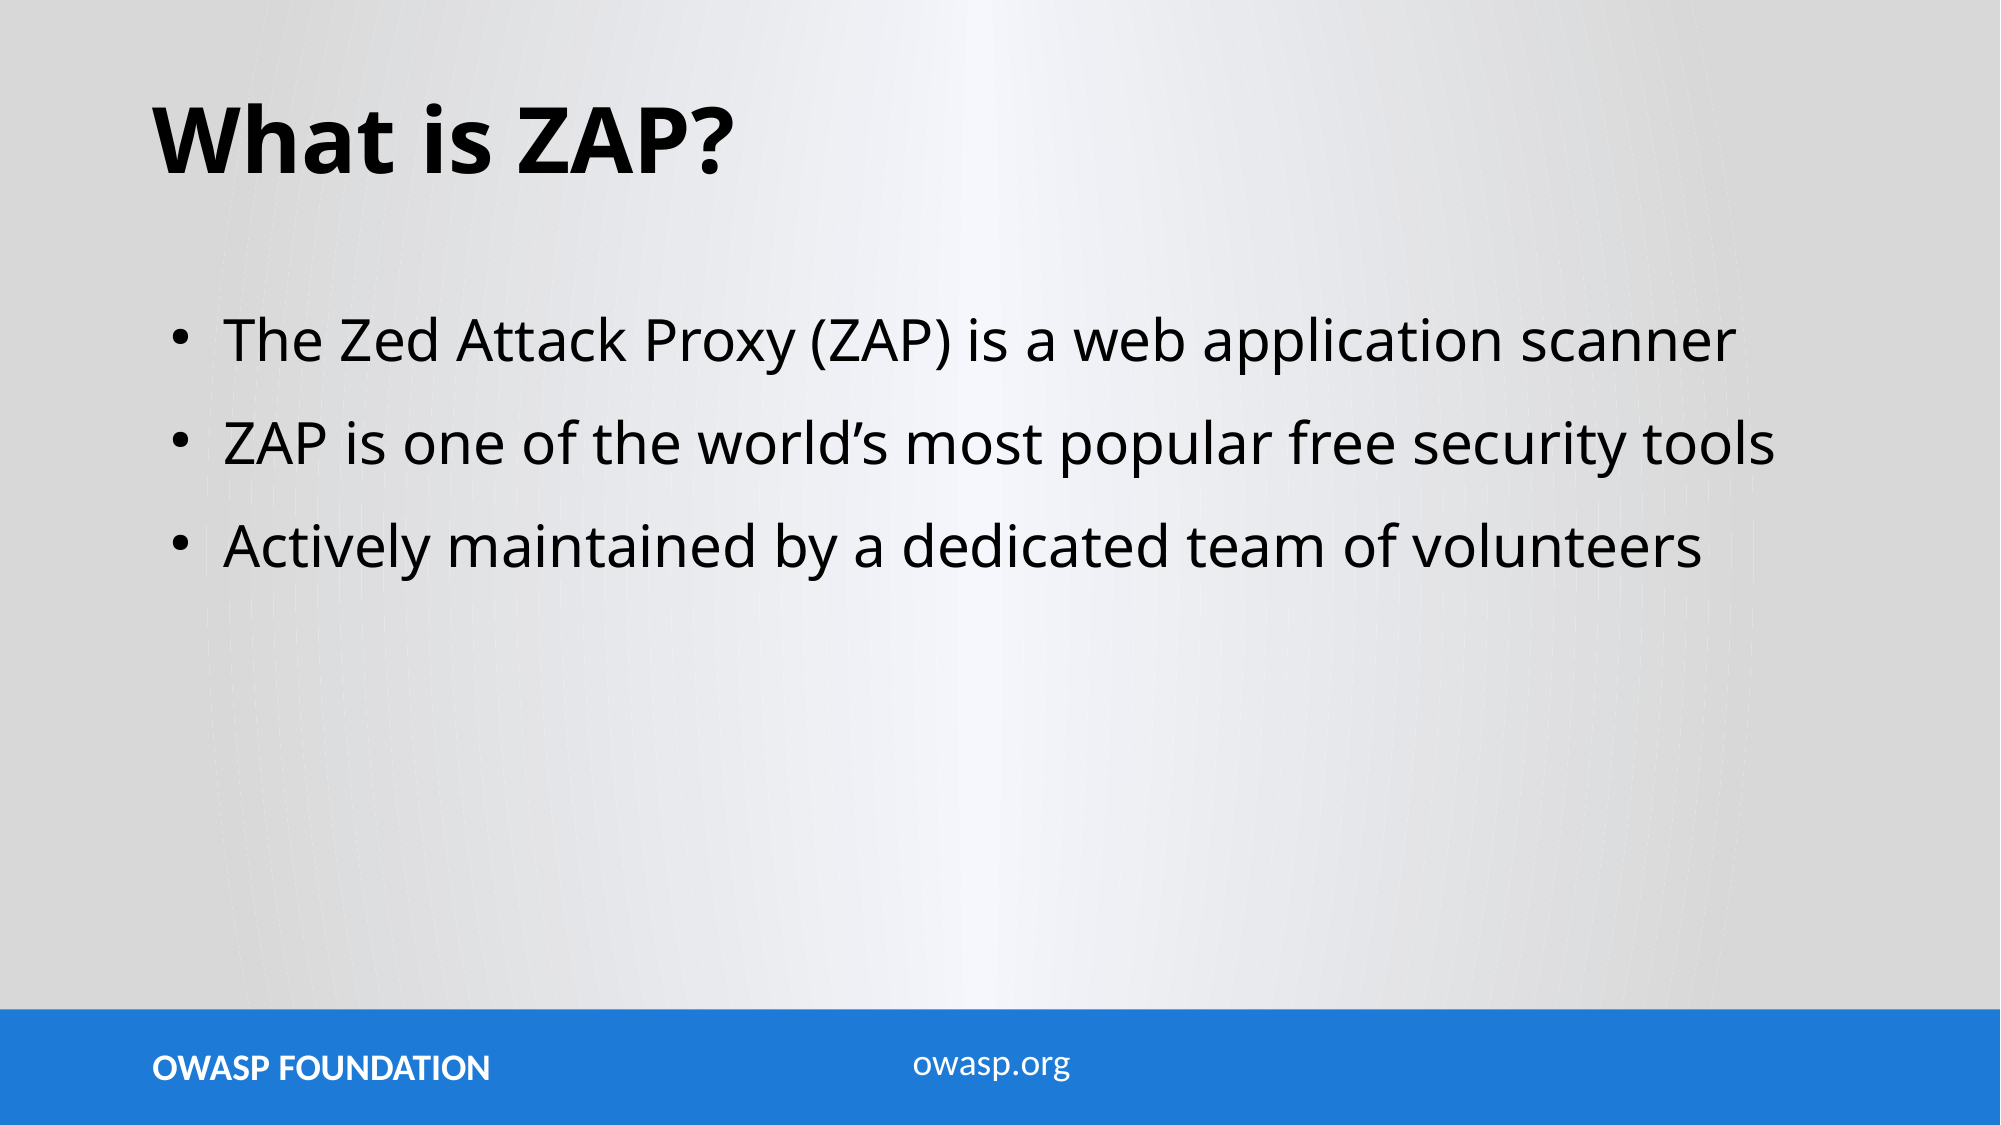

# What is ZAP?
The Zed Attack Proxy (ZAP) is a web application scanner
ZAP is one of the world’s most popular free security tools
Actively maintained by a dedicated team of volunteers